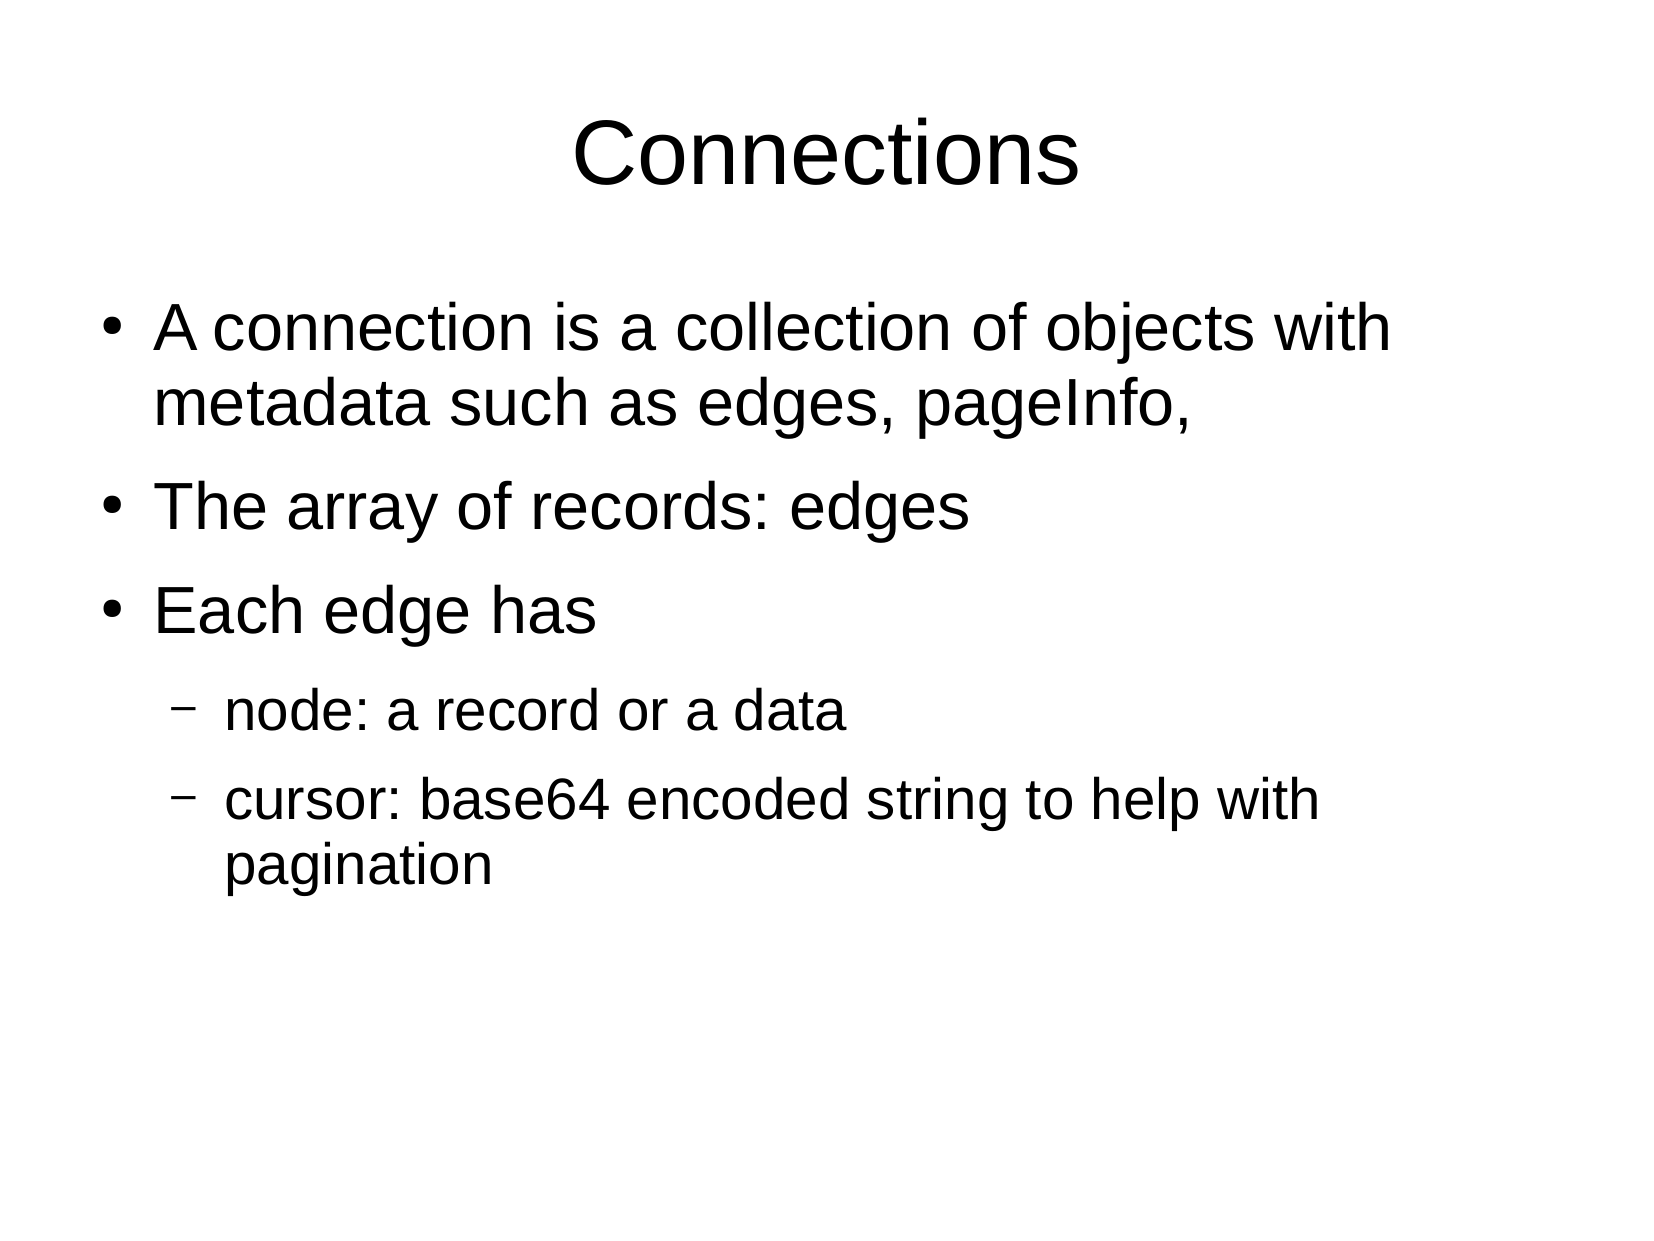

# Connections
A connection is a collection of objects with metadata such as edges, pageInfo,
The array of records: edges
Each edge has
node: a record or a data
cursor: base64 encoded string to help with pagination